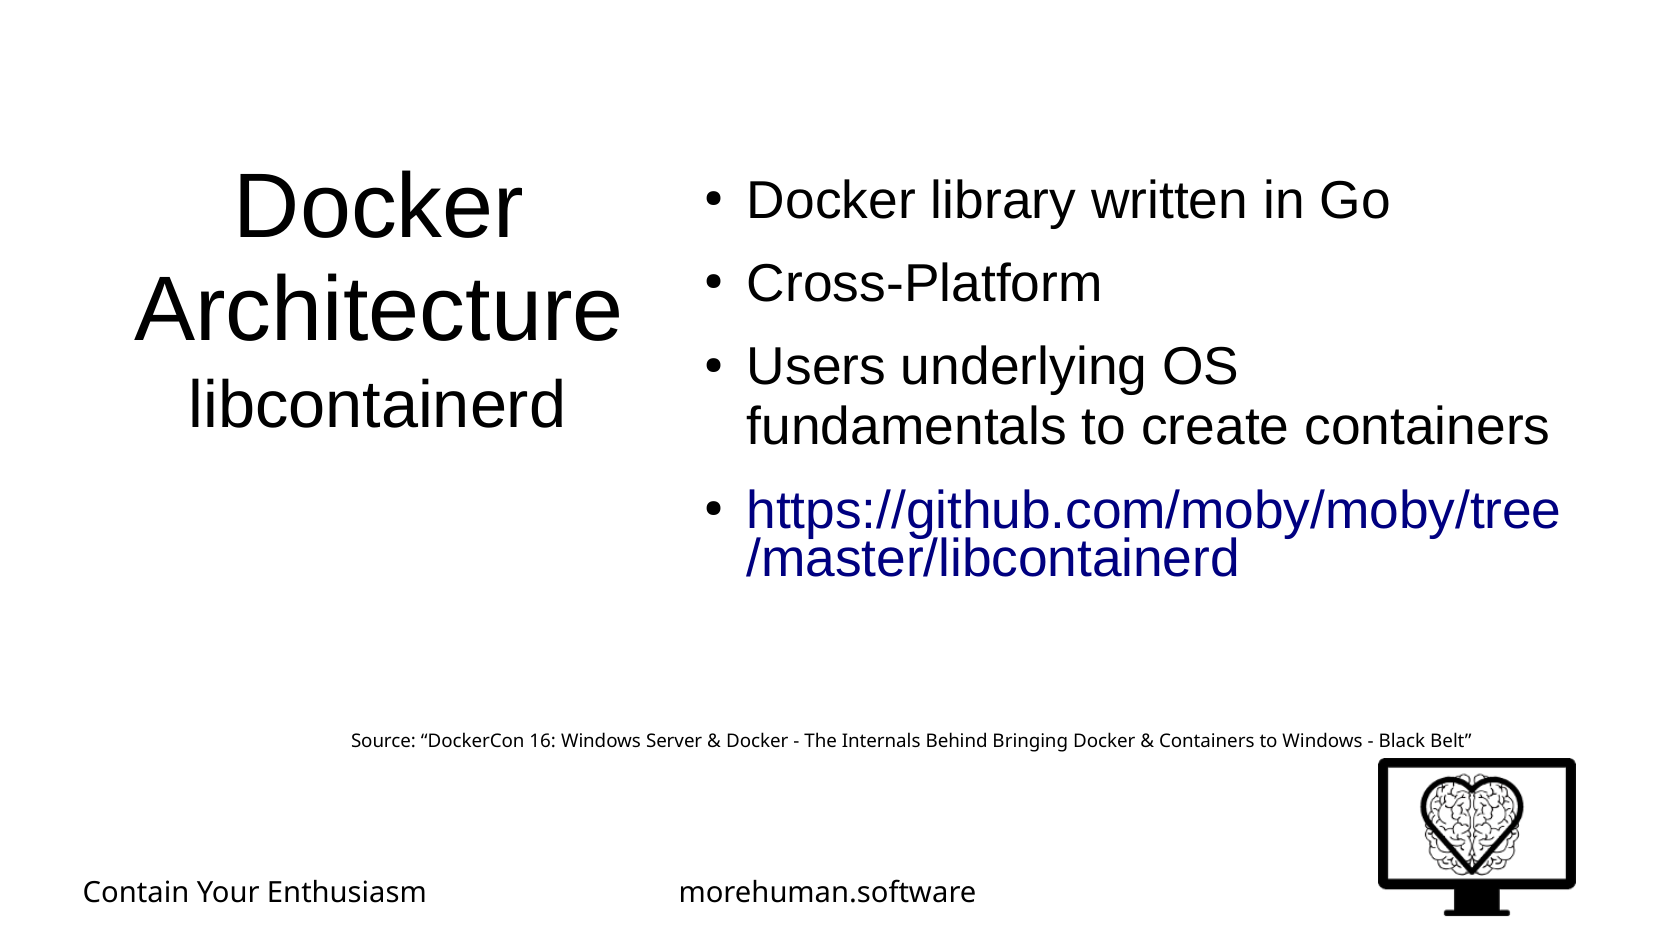

# Docker Architecture
Docker library written in Go
Cross-Platform
Users underlying OS fundamentals to create containers
https://github.com/moby/moby/tree/master/libcontainerd
libcontainerd
Source: “DockerCon 16: Windows Server & Docker - The Internals Behind Bringing Docker & Containers to Windows - Black Belt”